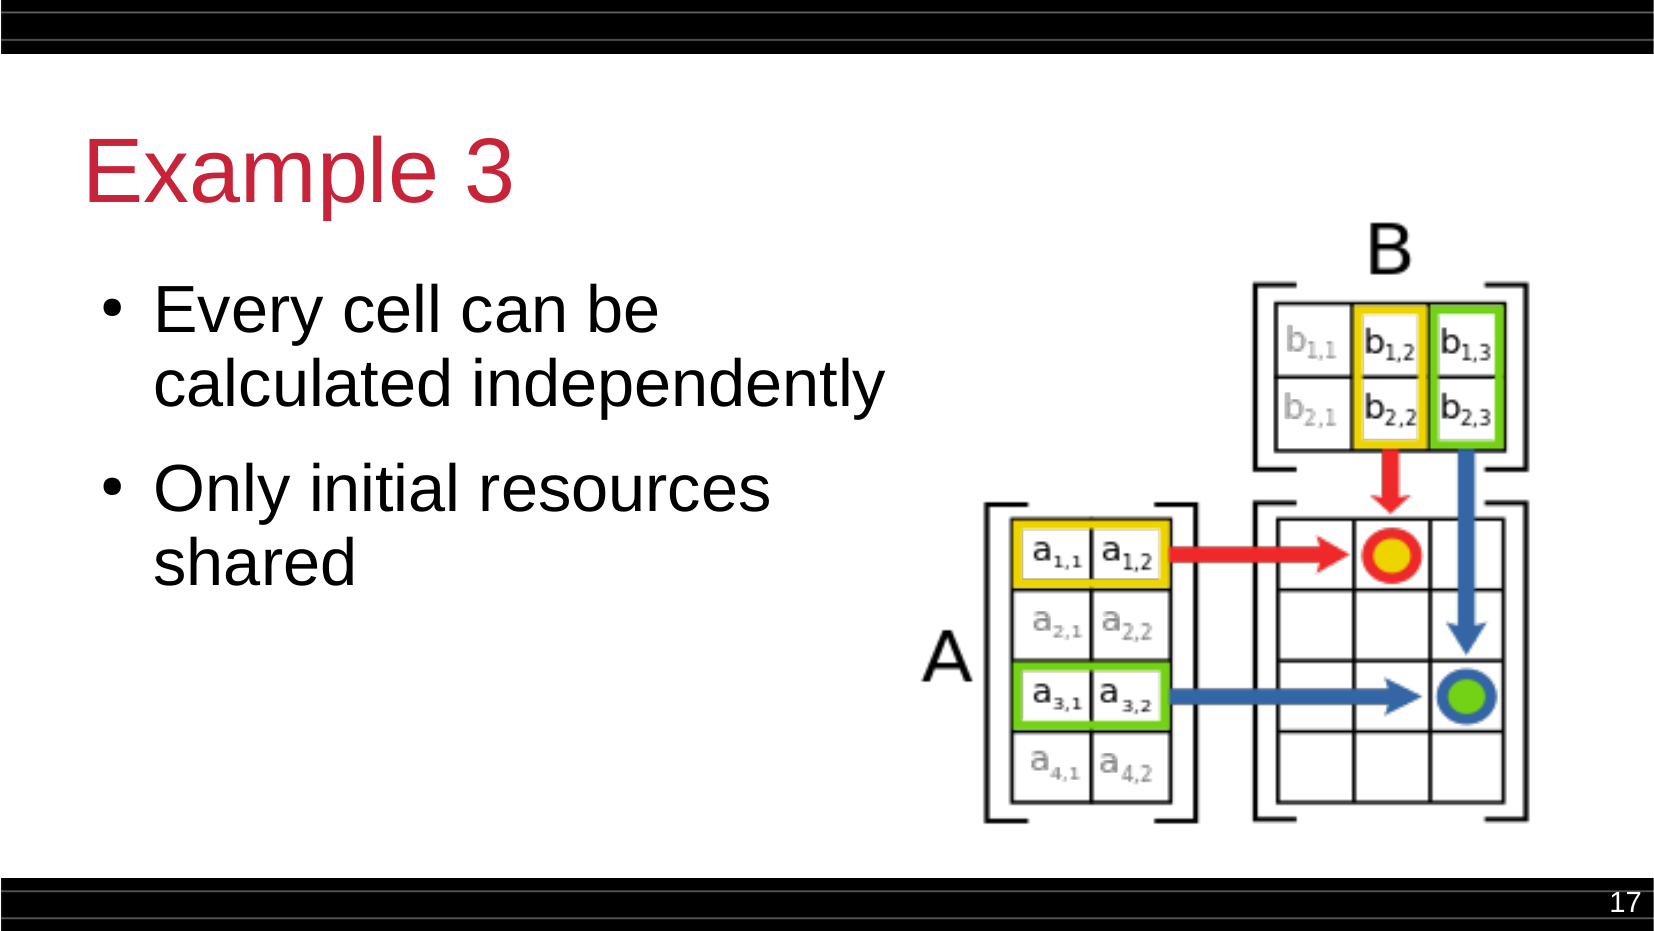

# Example 3
Every cell can be calculated independently
Only initial resources shared